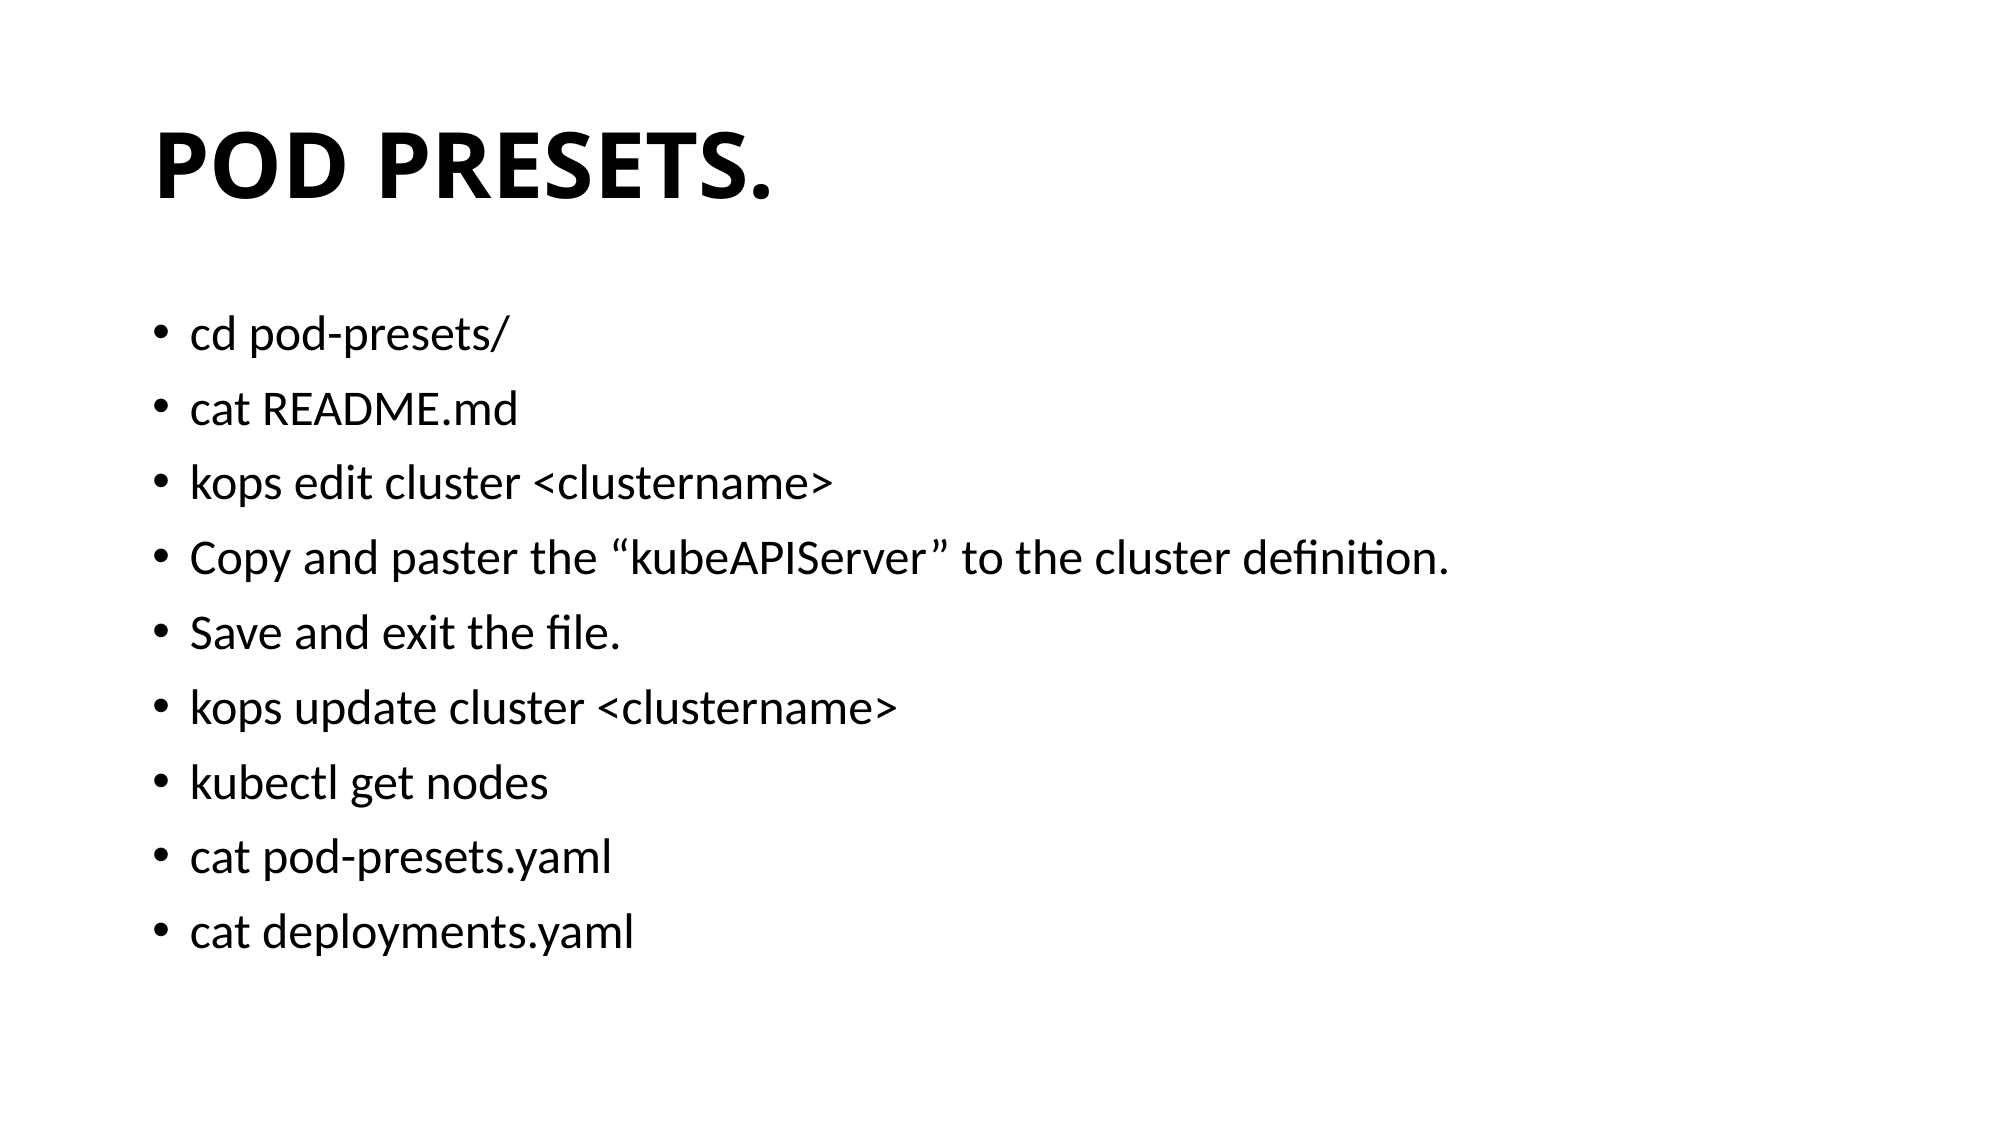

# POD PRESETS.
cd pod-presets/
cat README.md
kops edit cluster <clustername>
Copy and paster the “kubeAPIServer” to the cluster definition.
Save and exit the file.
kops update cluster <clustername>
kubectl get nodes
cat pod-presets.yaml
cat deployments.yaml